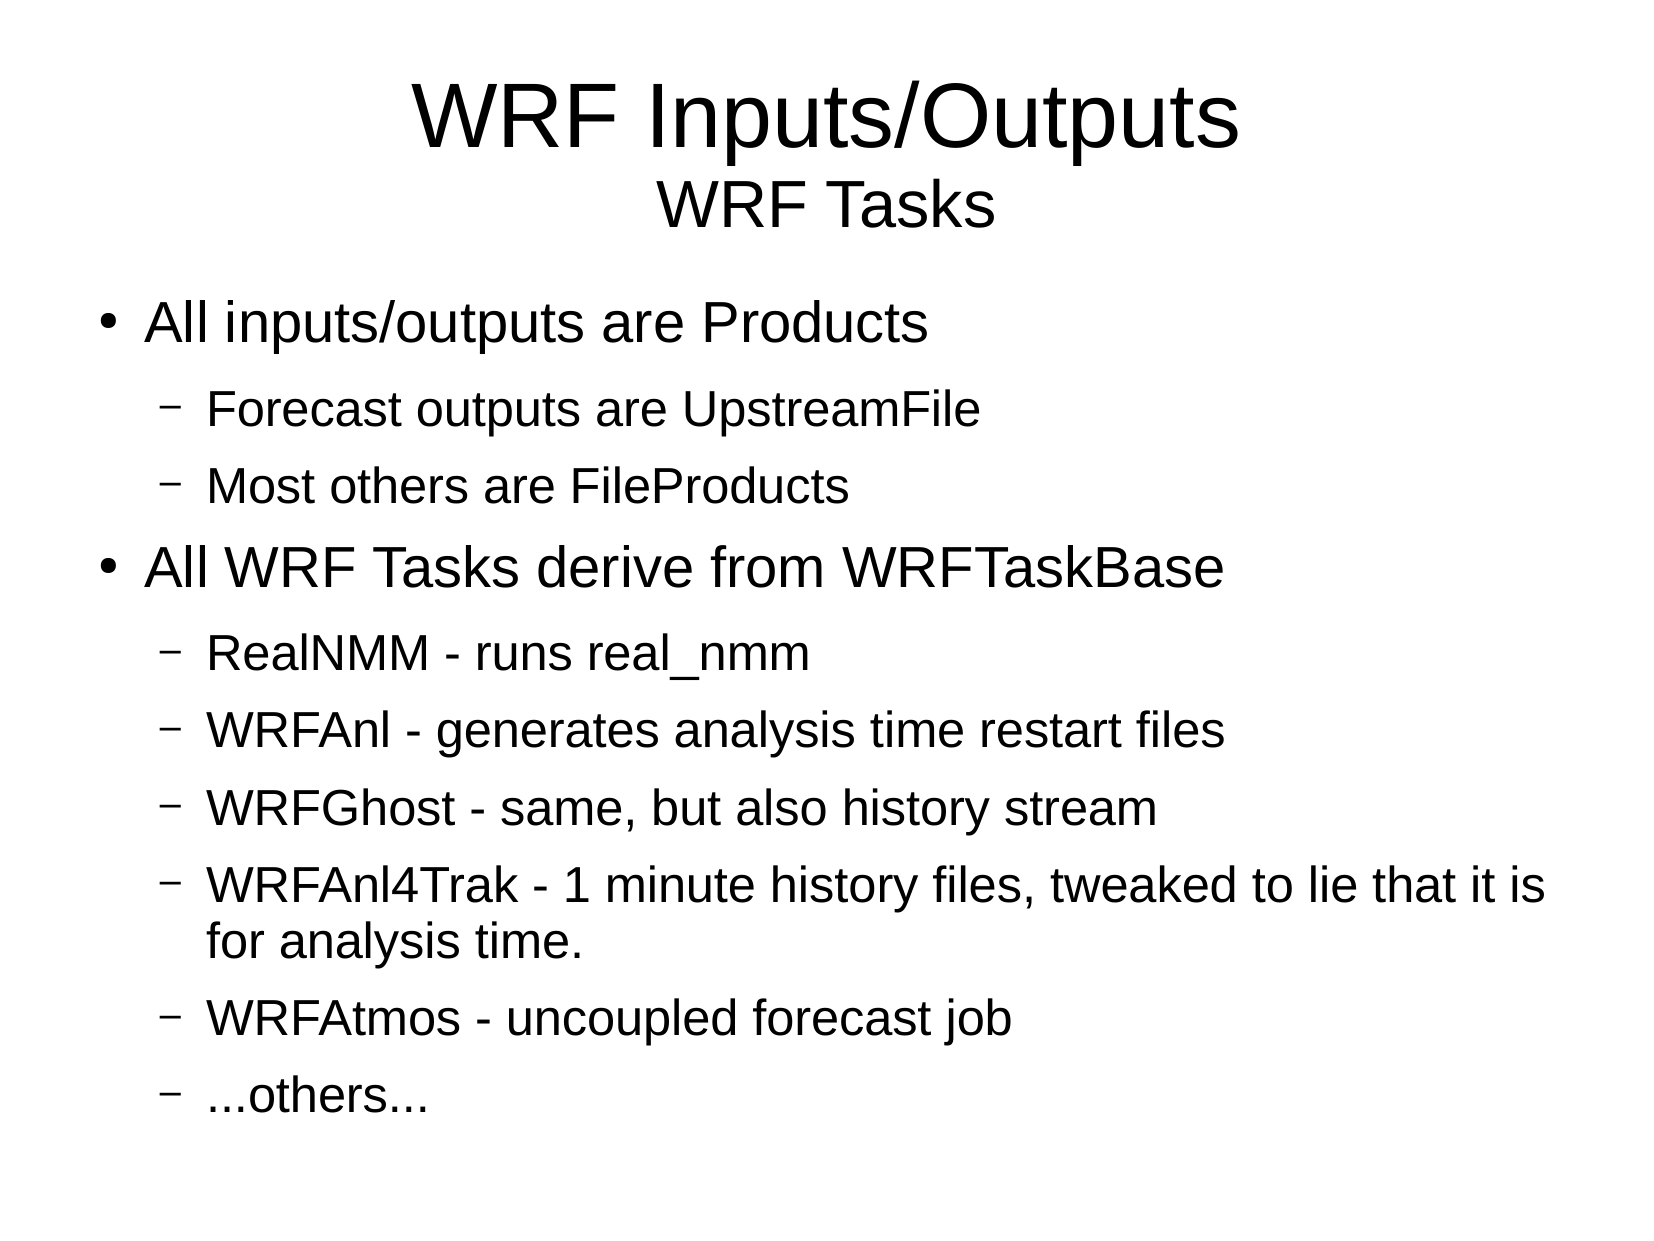

# WRF Inputs/Outputs WRF Tasks
All inputs/outputs are Products
Forecast outputs are UpstreamFile
Most others are FileProducts
All WRF Tasks derive from WRFTaskBase
RealNMM - runs real_nmm
WRFAnl - generates analysis time restart files
WRFGhost - same, but also history stream
WRFAnl4Trak - 1 minute history files, tweaked to lie that it is for analysis time.
WRFAtmos - uncoupled forecast job
...others...